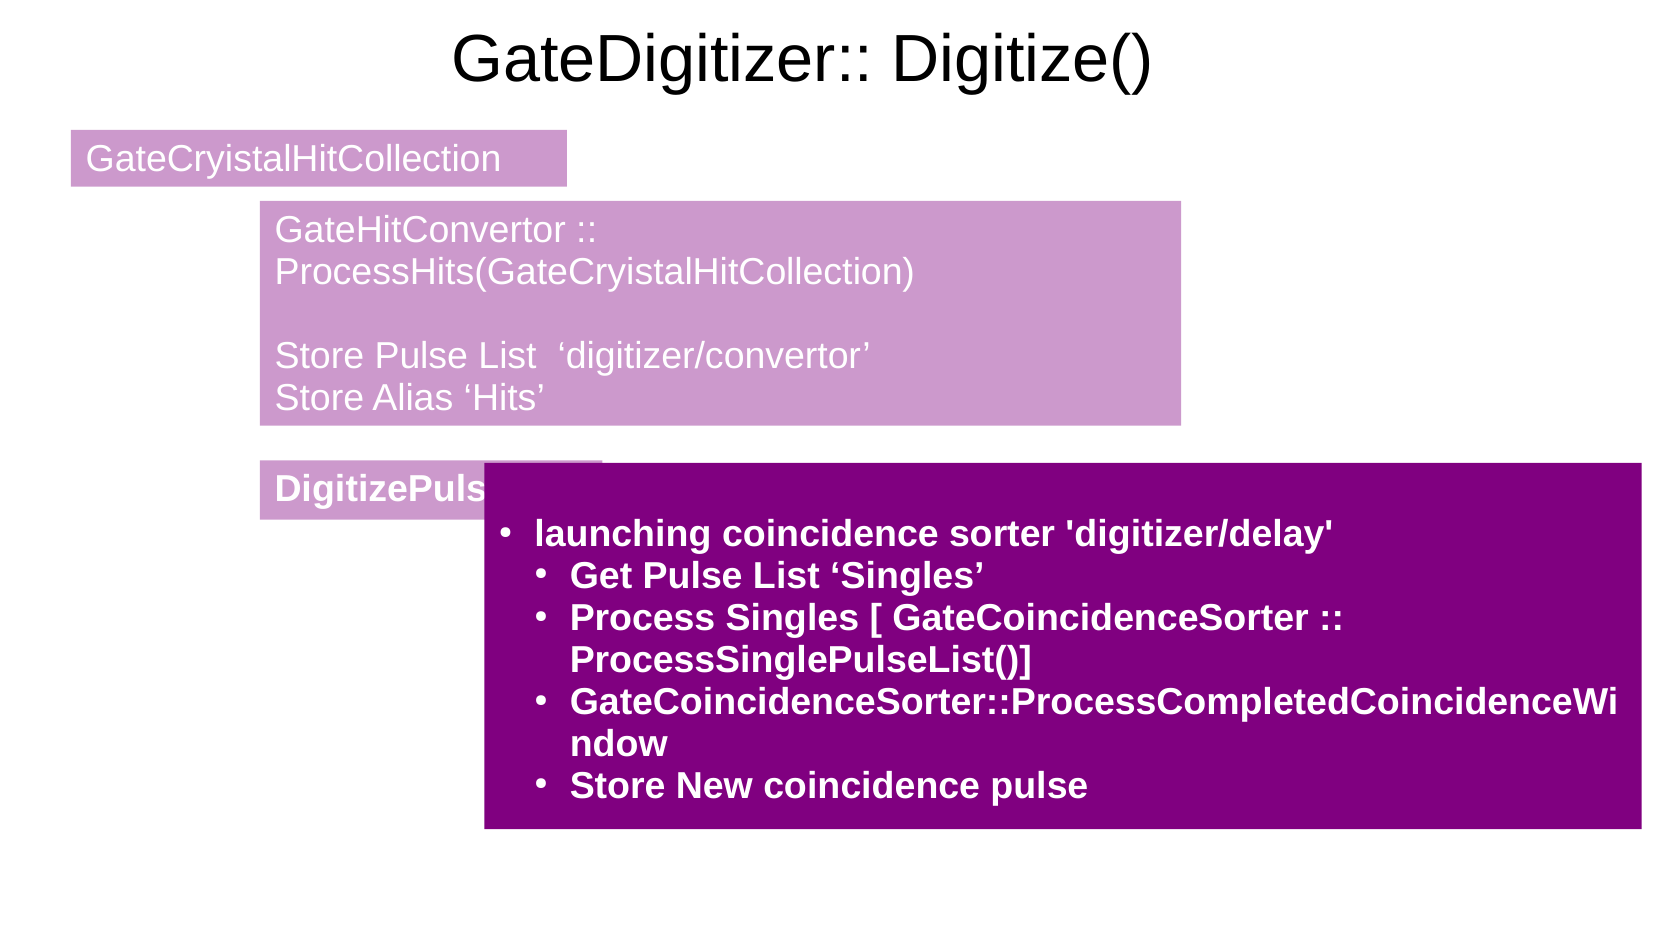

# GateDigitizer:: Digitize()
GateCryistalHitCollection
GateHitConvertor :: ProcessHits(GateCryistalHitCollection)
Store Pulse List ‘digitizer/convertor’
Store Alias ‘Hits’
DigitizePulses();
launching coincidence sorter 'digitizer/delay'
Get Pulse List ‘Singles’
Process Singles [ GateCoincidenceSorter :: ProcessSinglePulseList()]
GateCoincidenceSorter::ProcessCompletedCoincidenceWindow
Store New coincidence pulse